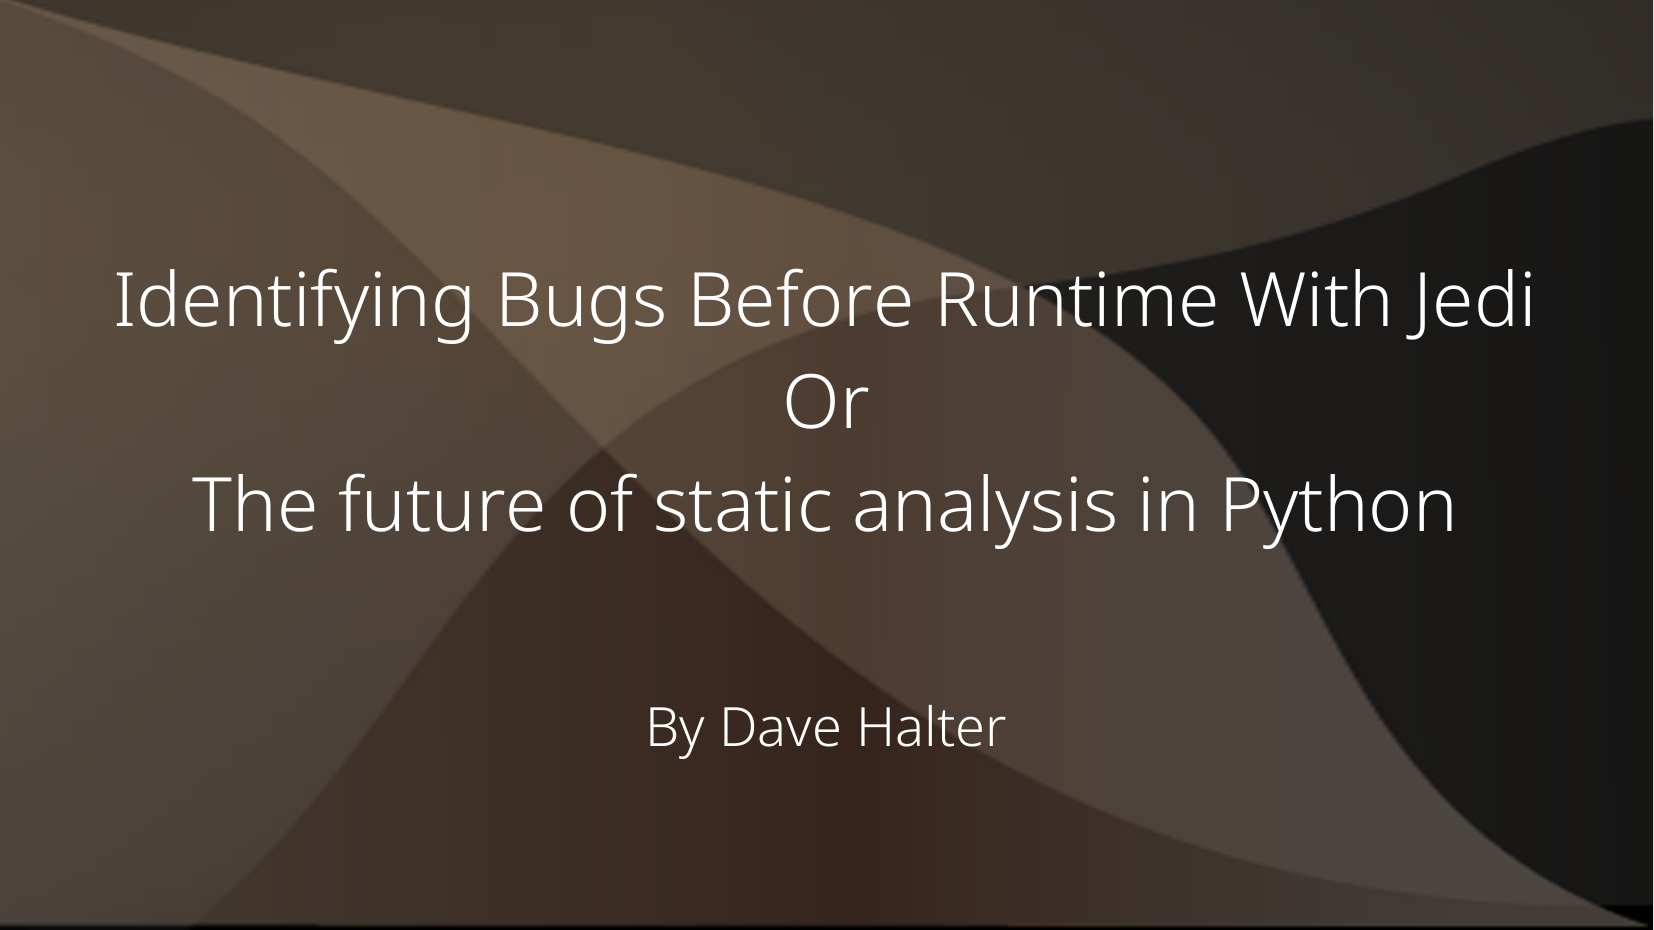

# Identifying Bugs Before Runtime With Jedi
Or
The future of static analysis in Python
By Dave Halter